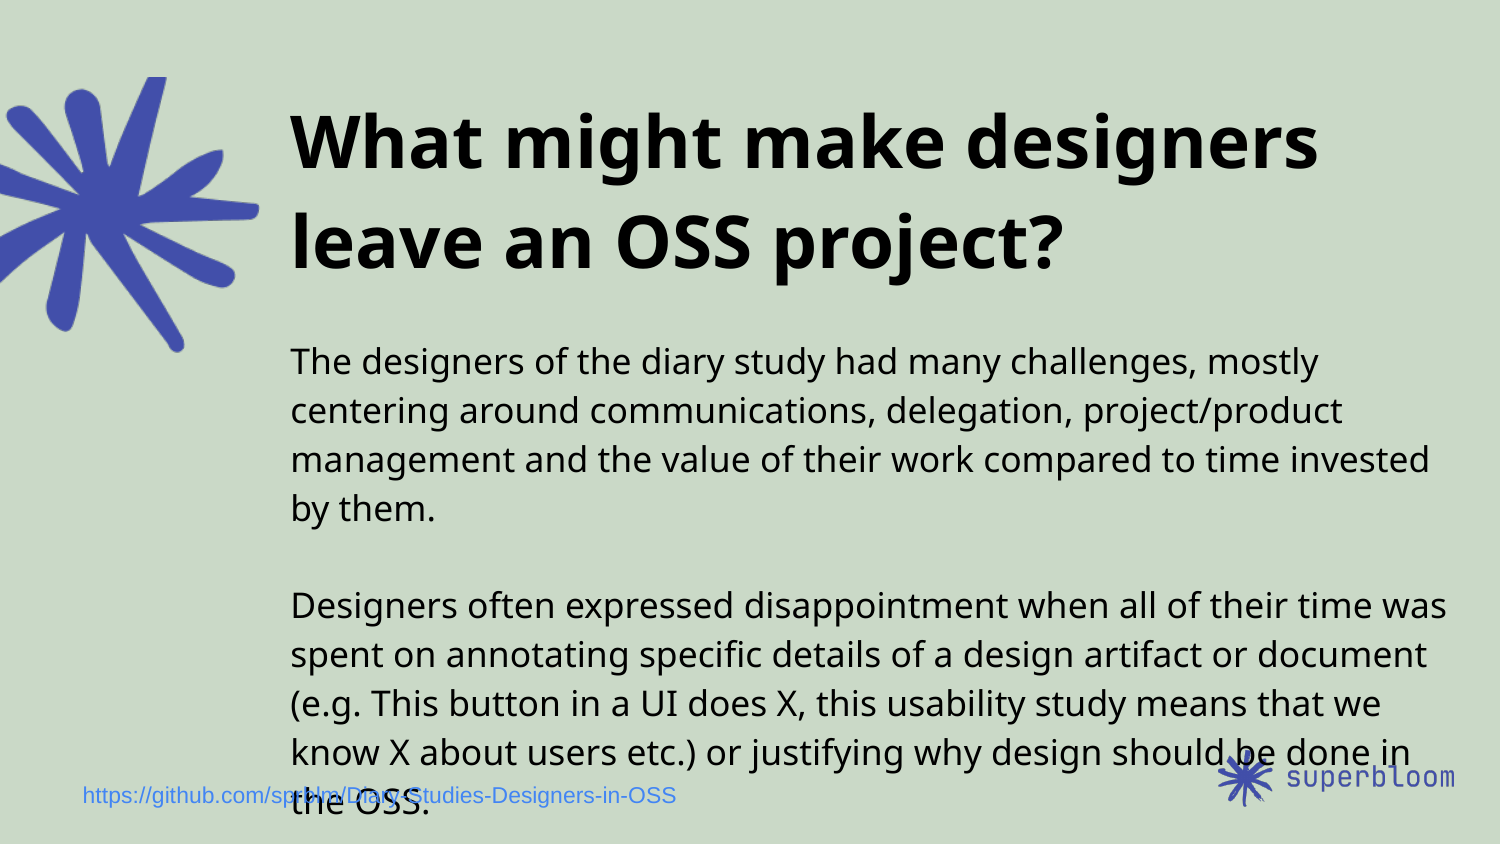

What might make designers leave an OSS project?
The designers of the diary study had many challenges, mostly centering around communications, delegation, project/product management and the value of their work compared to time invested by them.
Designers often expressed disappointment when all of their time was spent on annotating specific details of a design artifact or document (e.g. This button in a UI does X, this usability study means that we know X about users etc.) or justifying why design should be done in the OSS.
https://github.com/sprblm/Diary-Studies-Designers-in-OSS